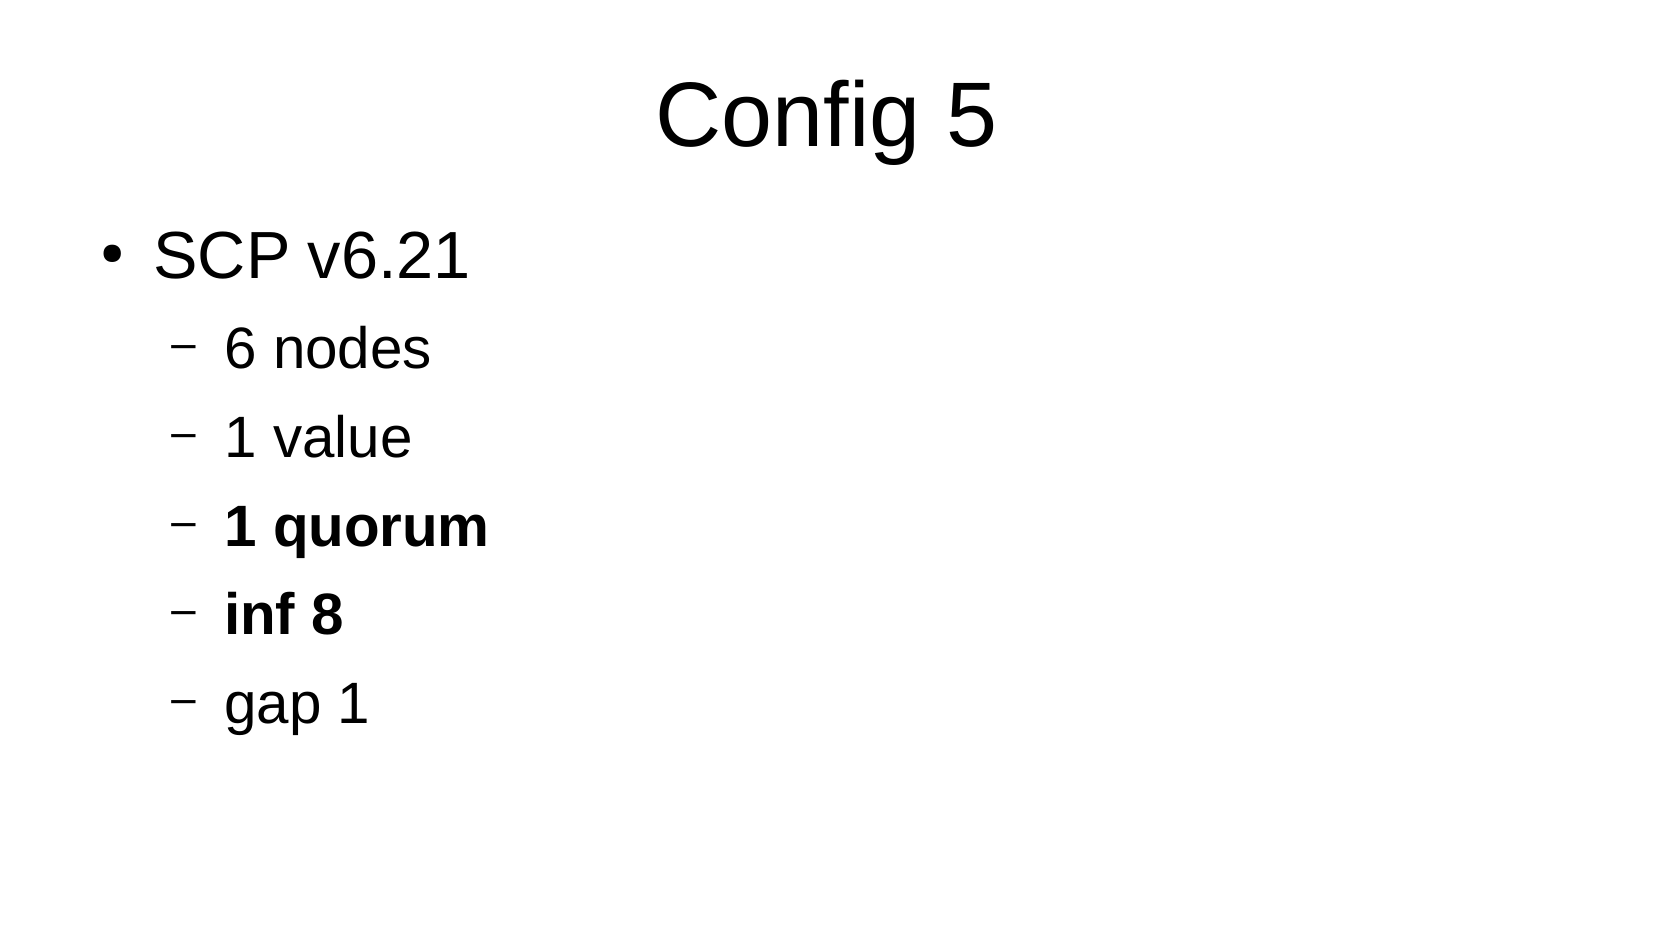

# Config 5
SCP v6.21
6 nodes
1 value
1 quorum
inf 8
gap 1